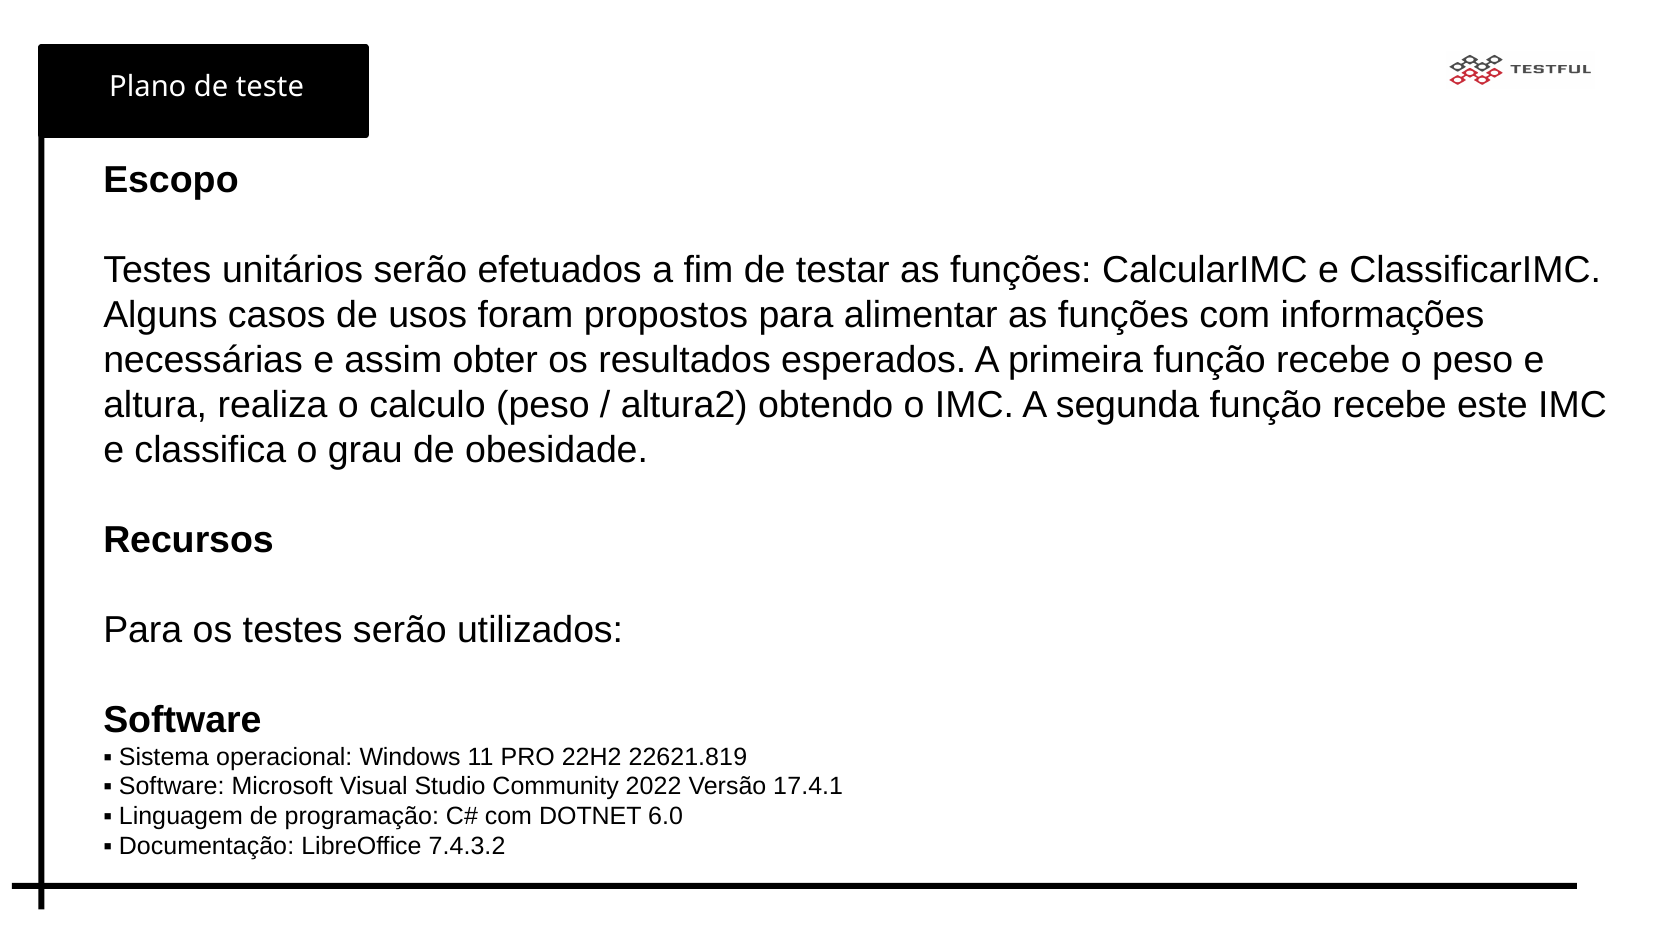

Plano de teste
Escopo
Testes unitários serão efetuados a fim de testar as funções: CalcularIMC e ClassificarIMC. Alguns casos de usos foram propostos para alimentar as funções com informações necessárias e assim obter os resultados esperados. A primeira função recebe o peso e altura, realiza o calculo (peso / altura2) obtendo o IMC. A segunda função recebe este IMC e classifica o grau de obesidade.
Recursos
Para os testes serão utilizados:
Software
▪ Sistema operacional: Windows 11 PRO 22H2 22621.819
▪ Software: Microsoft Visual Studio Community 2022 Versão 17.4.1
▪ Linguagem de programação: C# com DOTNET 6.0
▪ Documentação: LibreOffice 7.4.3.2